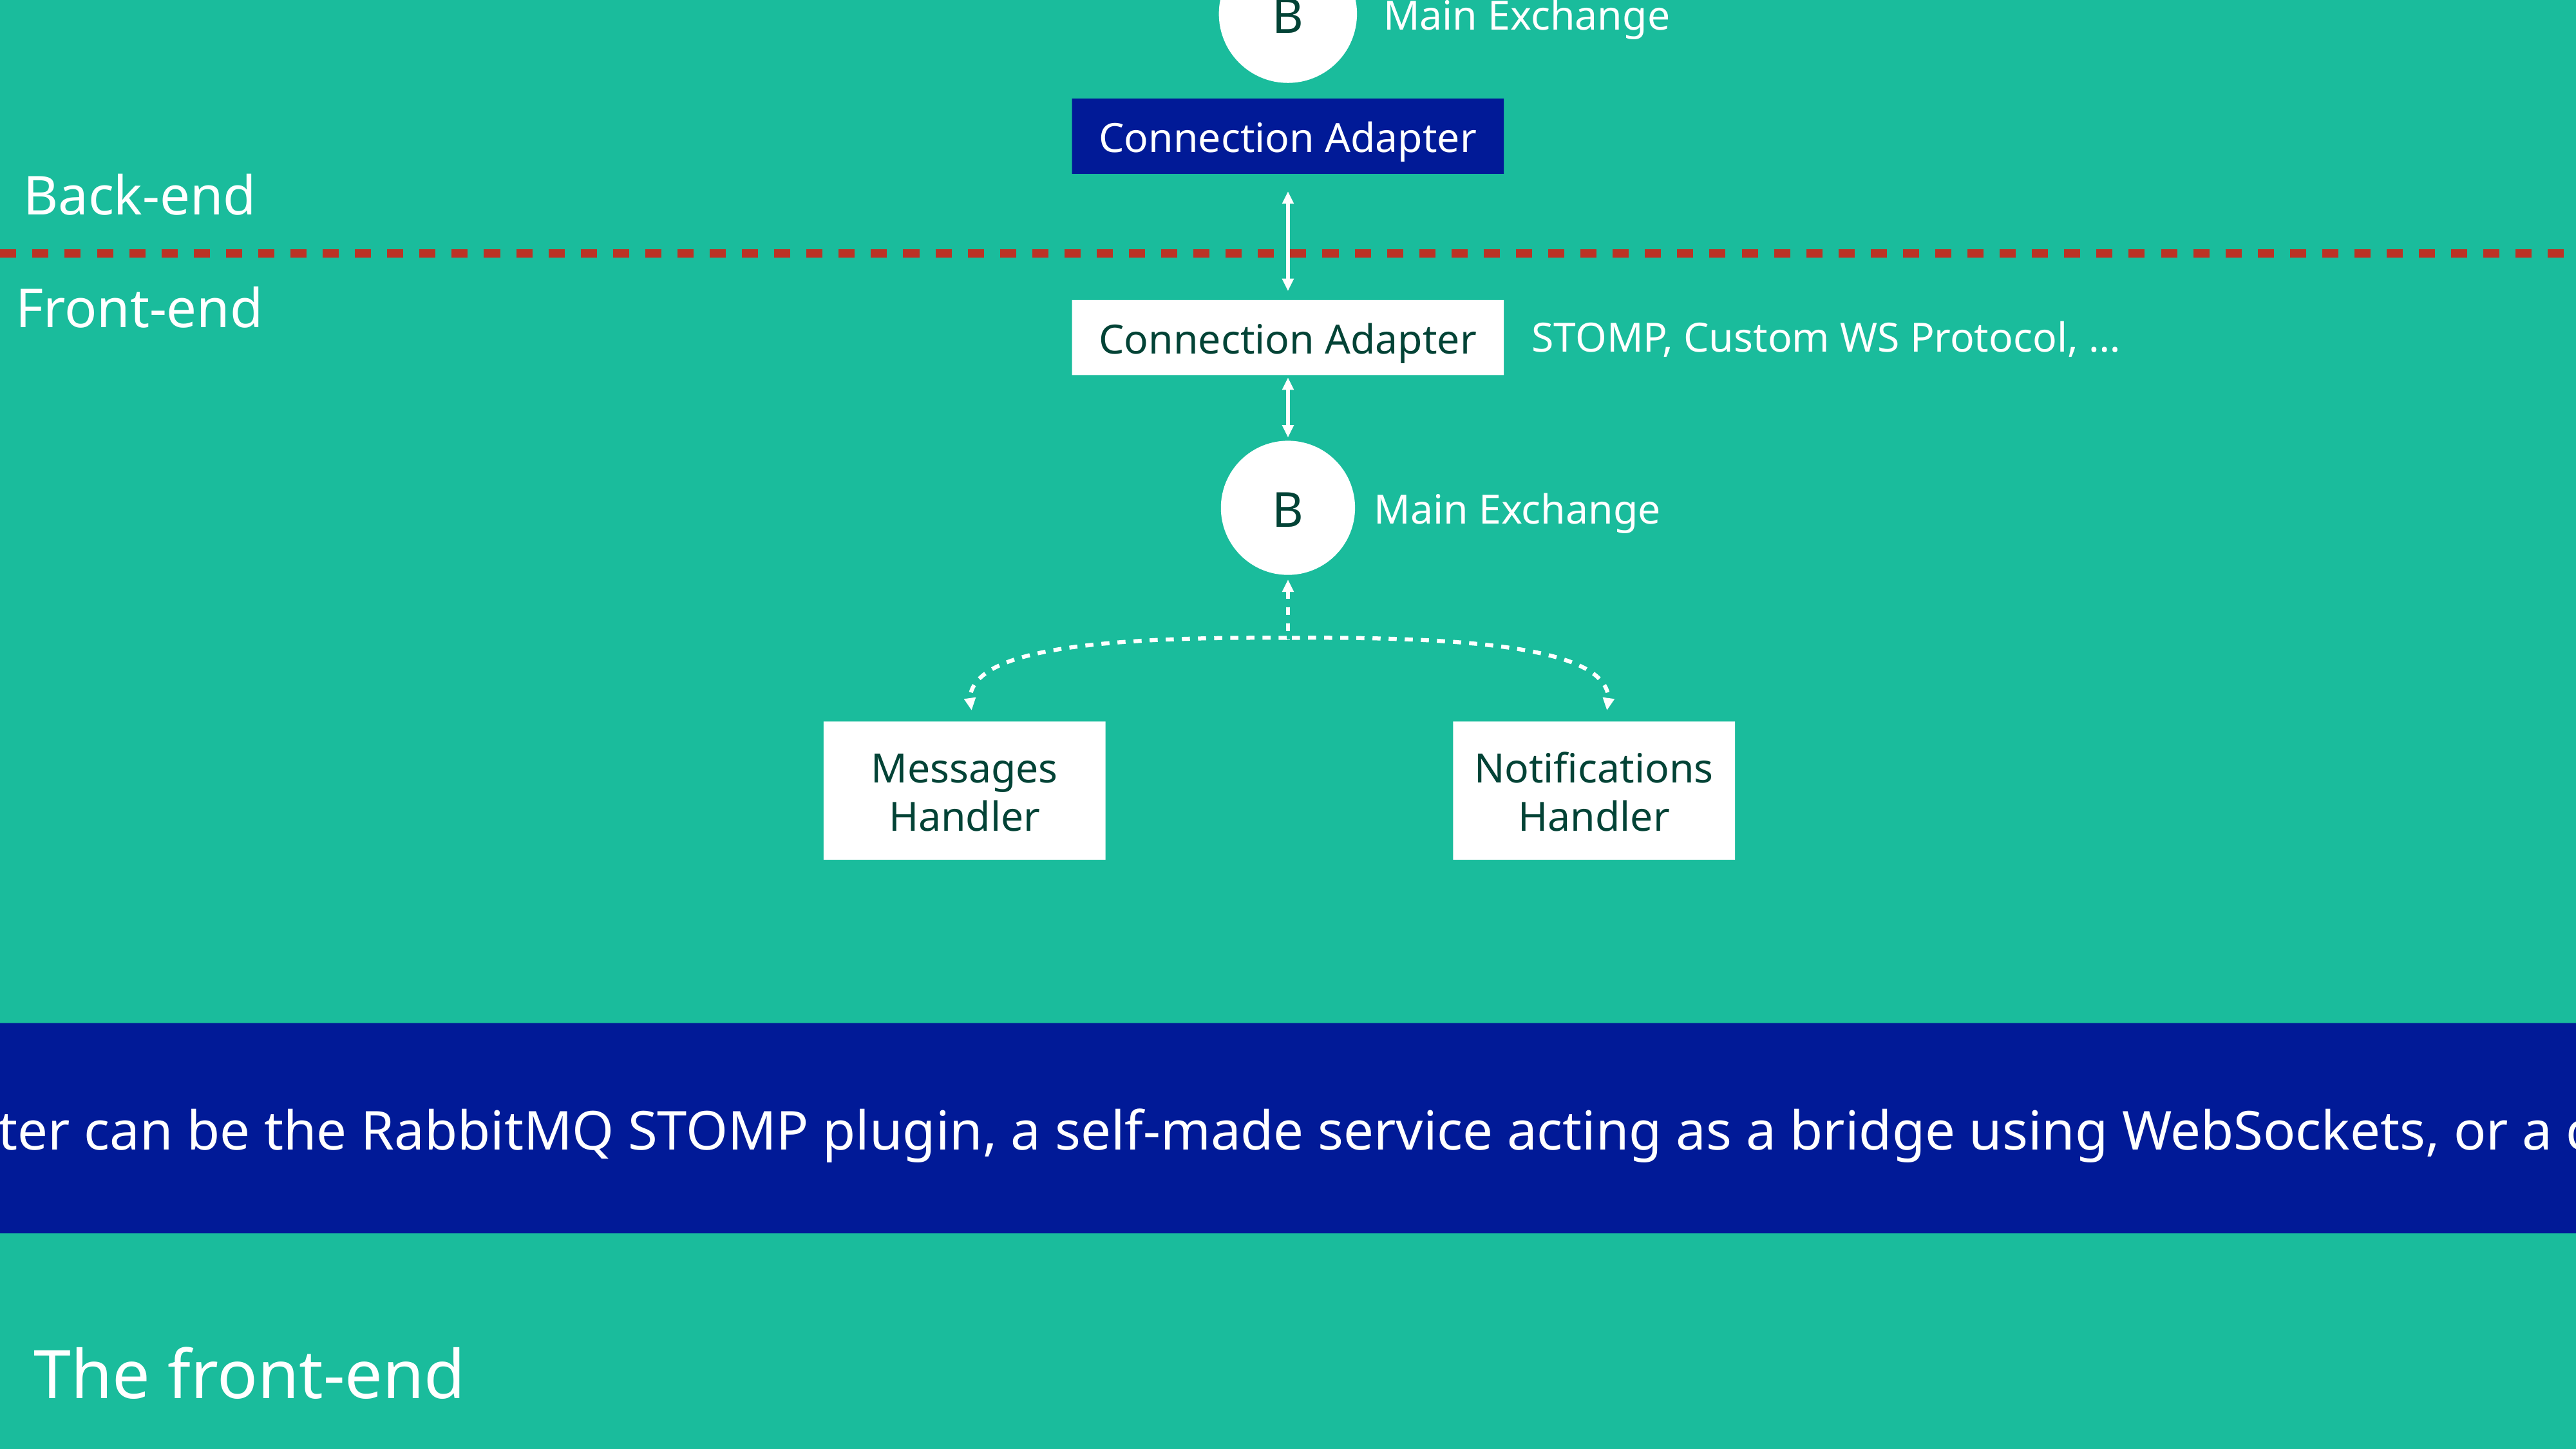

Messages
Service
Metrics
Service
Hooks
Service
v1.messages.new
B
Main Exchange
Back-end
Front-end
Connection Adapter
STOMP, Custom WS Protocol, …
B
Main Exchange
Messages
Handler
Notifications Handler
Connection Adapter
This Connection Adapter can be the RabbitMQ STOMP plugin, a self-made service acting as a bridge using WebSockets, or a combination of both…
The front-end